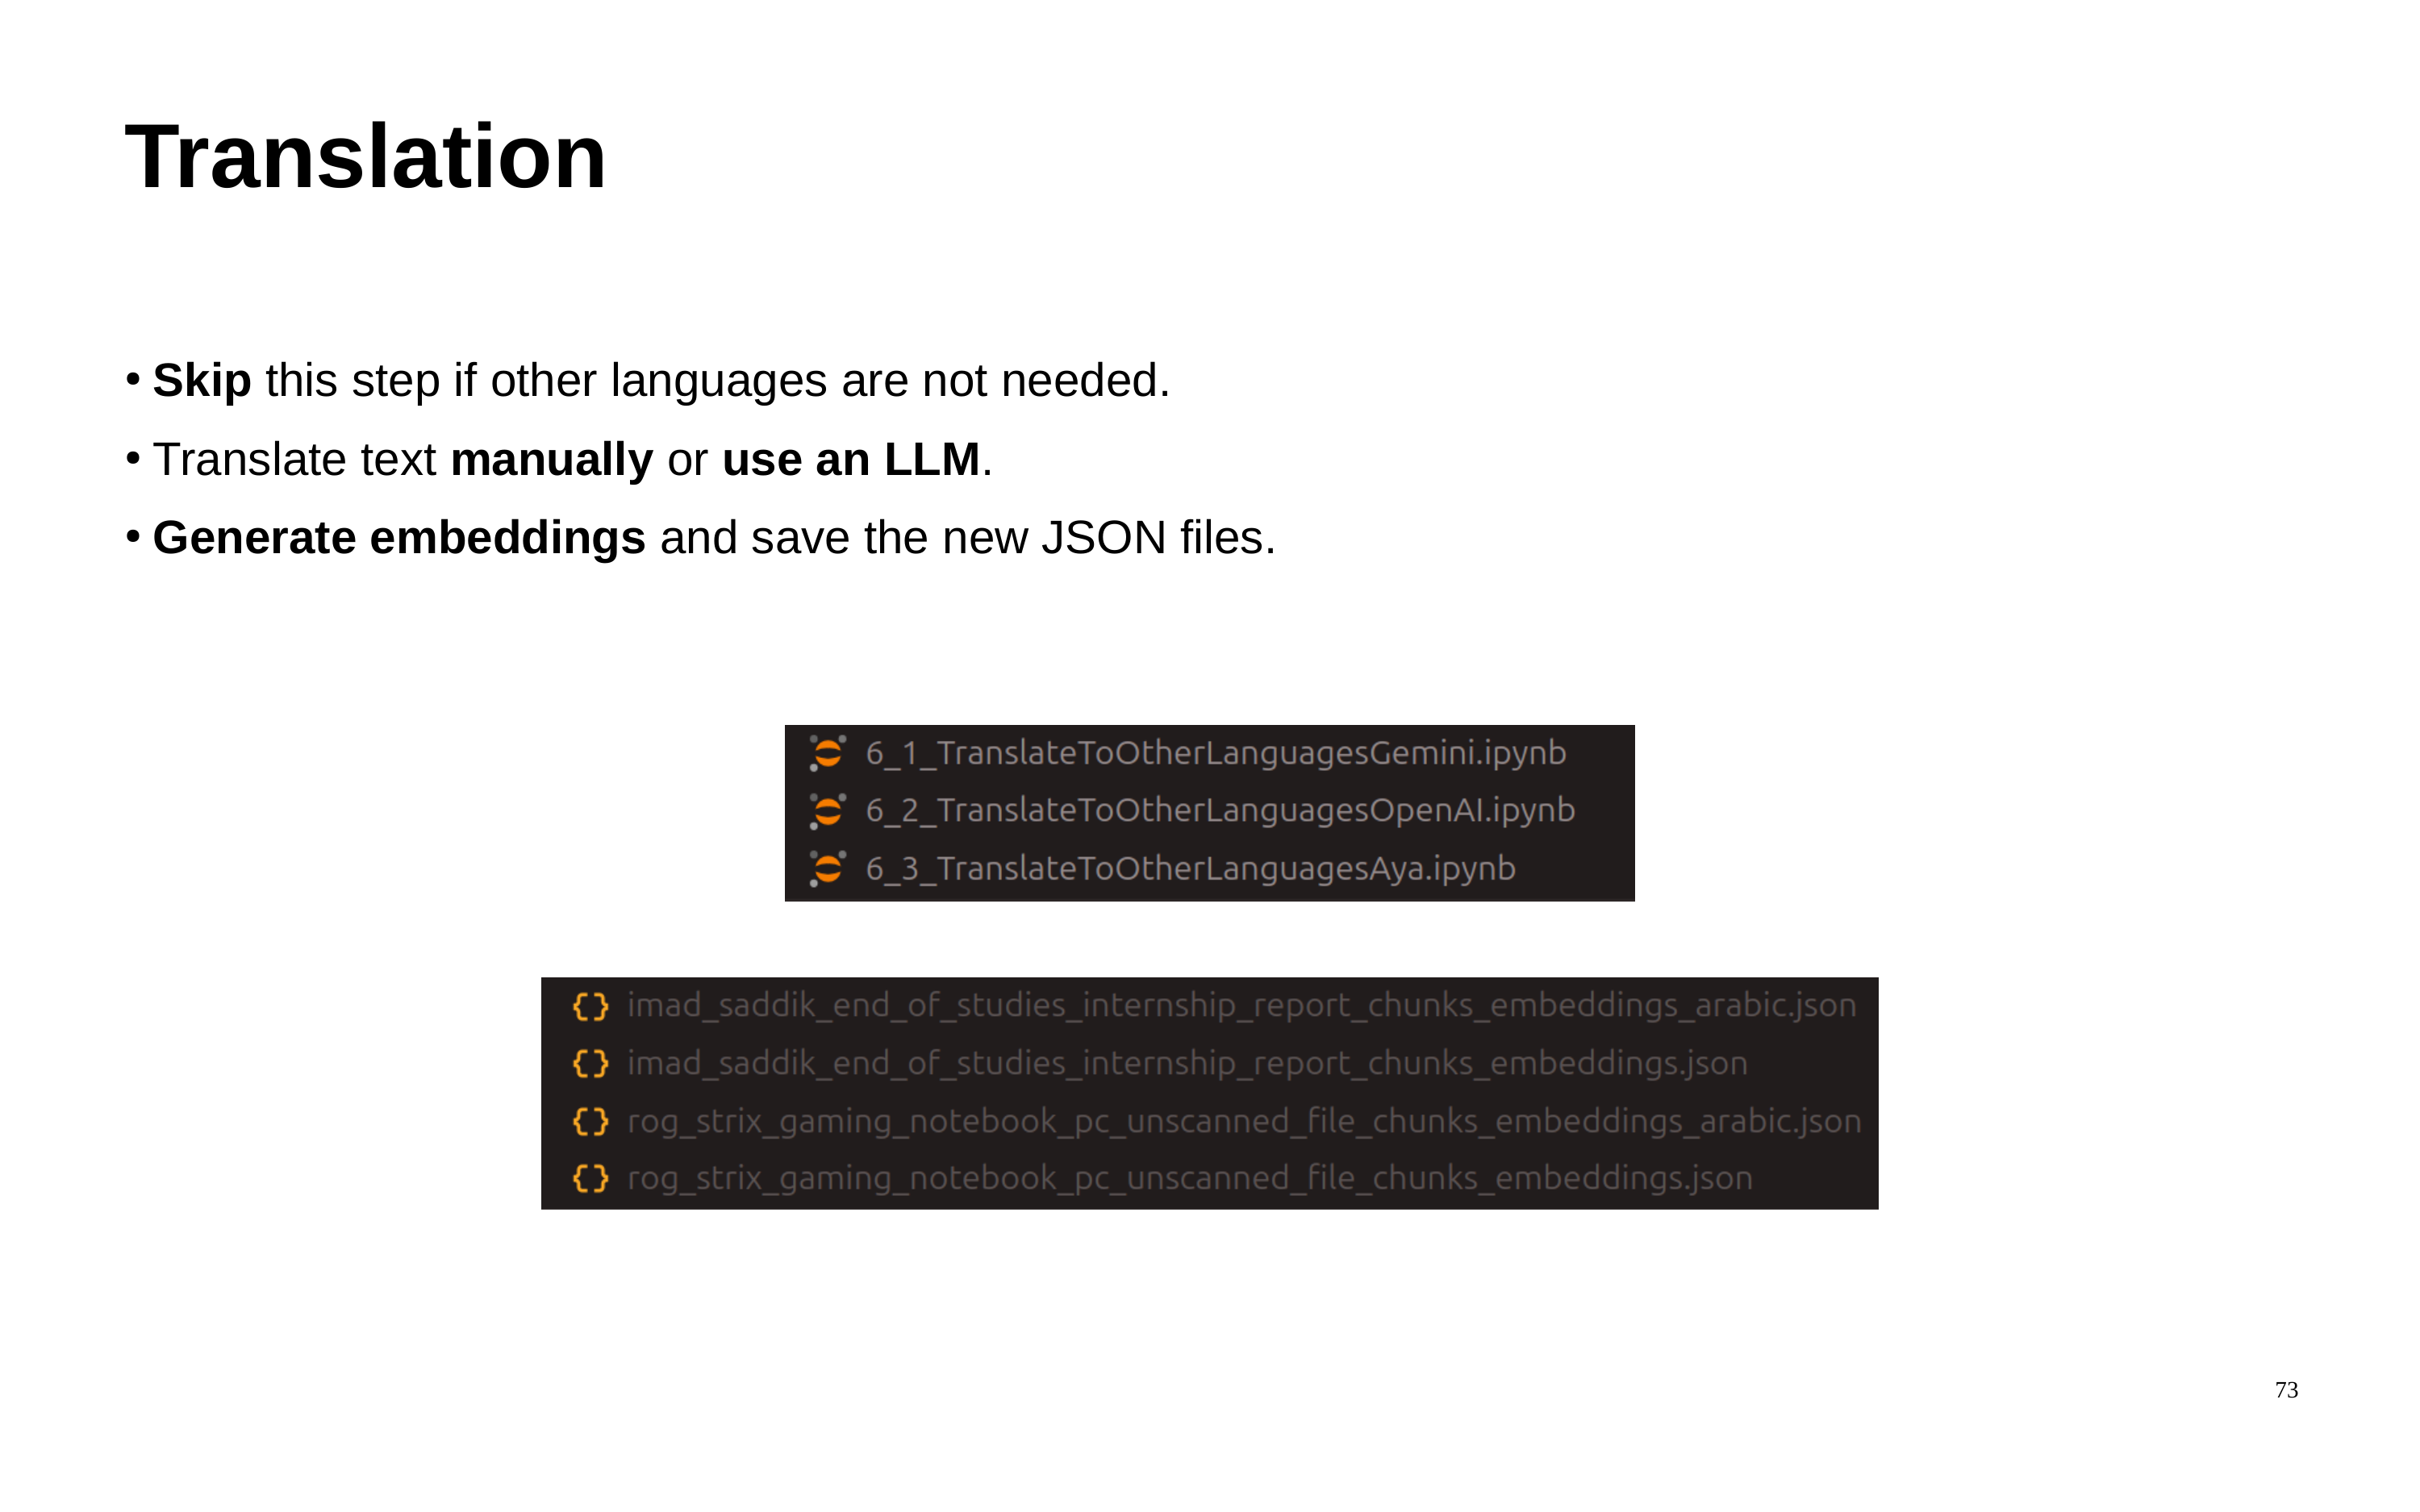

Translation
Skip this step if other languages are not needed.
Translate text manually or use an LLM.
Generate embeddings and save the new JSON files.
73